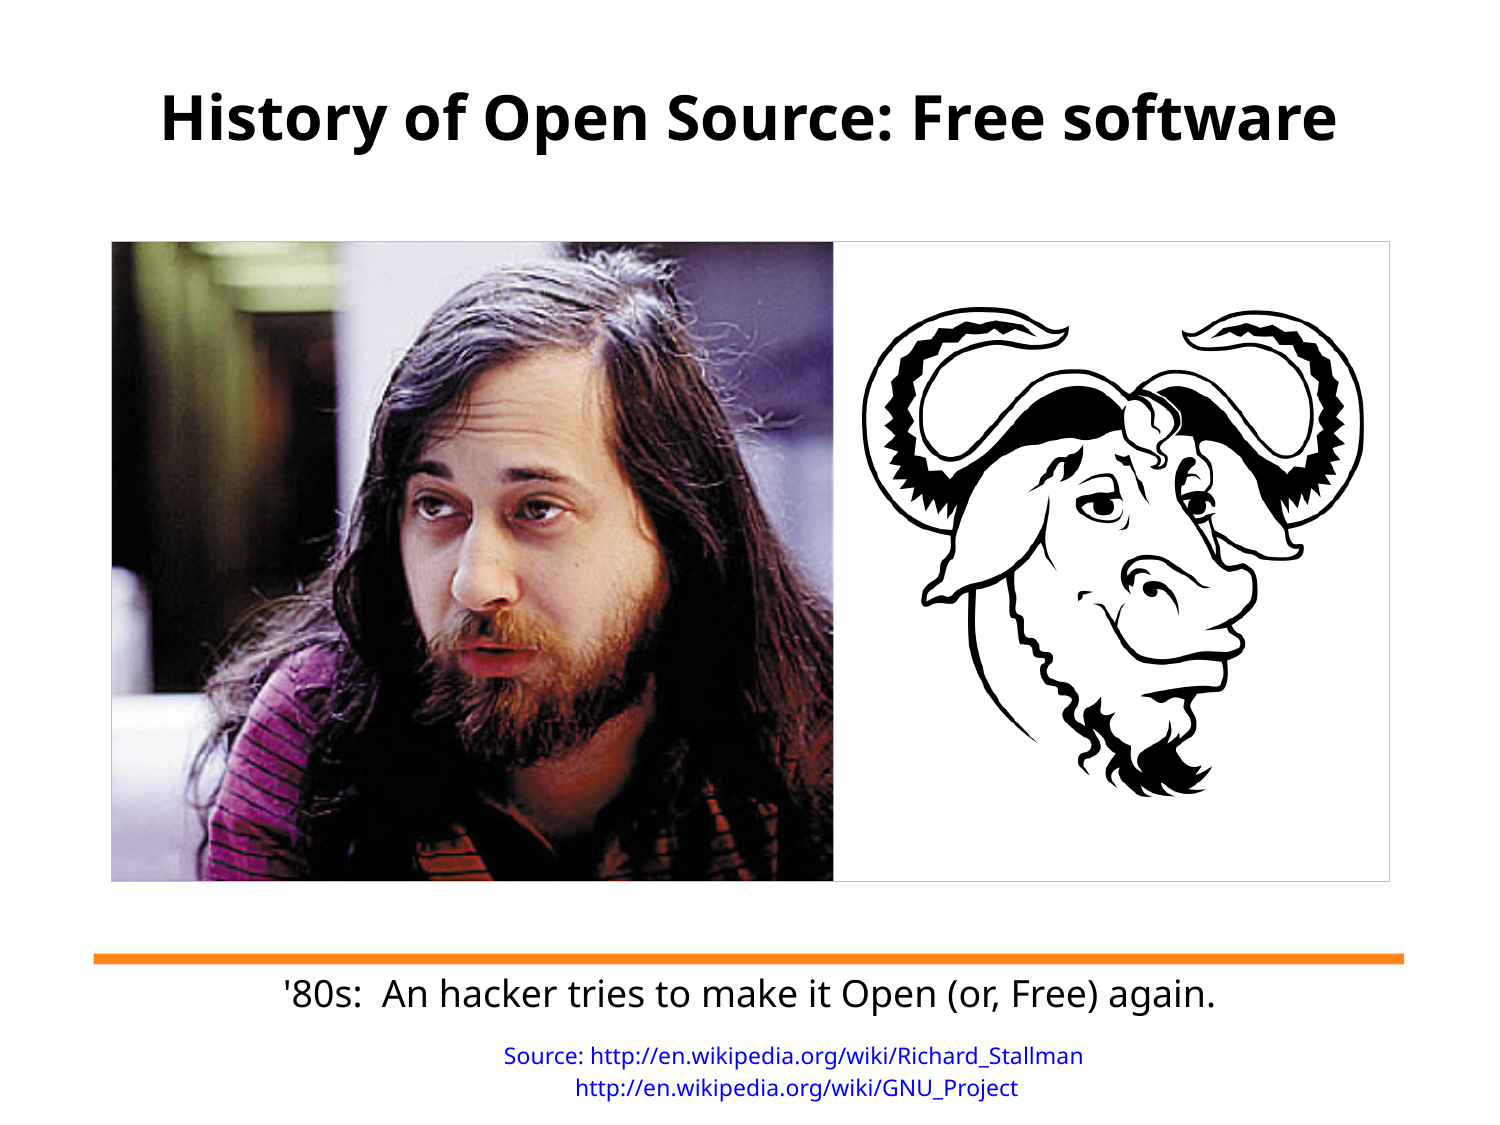

# History of Open Source: Free software
'80s: An hacker tries to make it Open (or, Free) again.
Source: http://en.wikipedia.org/wiki/Richard_Stallman
 http://en.wikipedia.org/wiki/GNU_Project